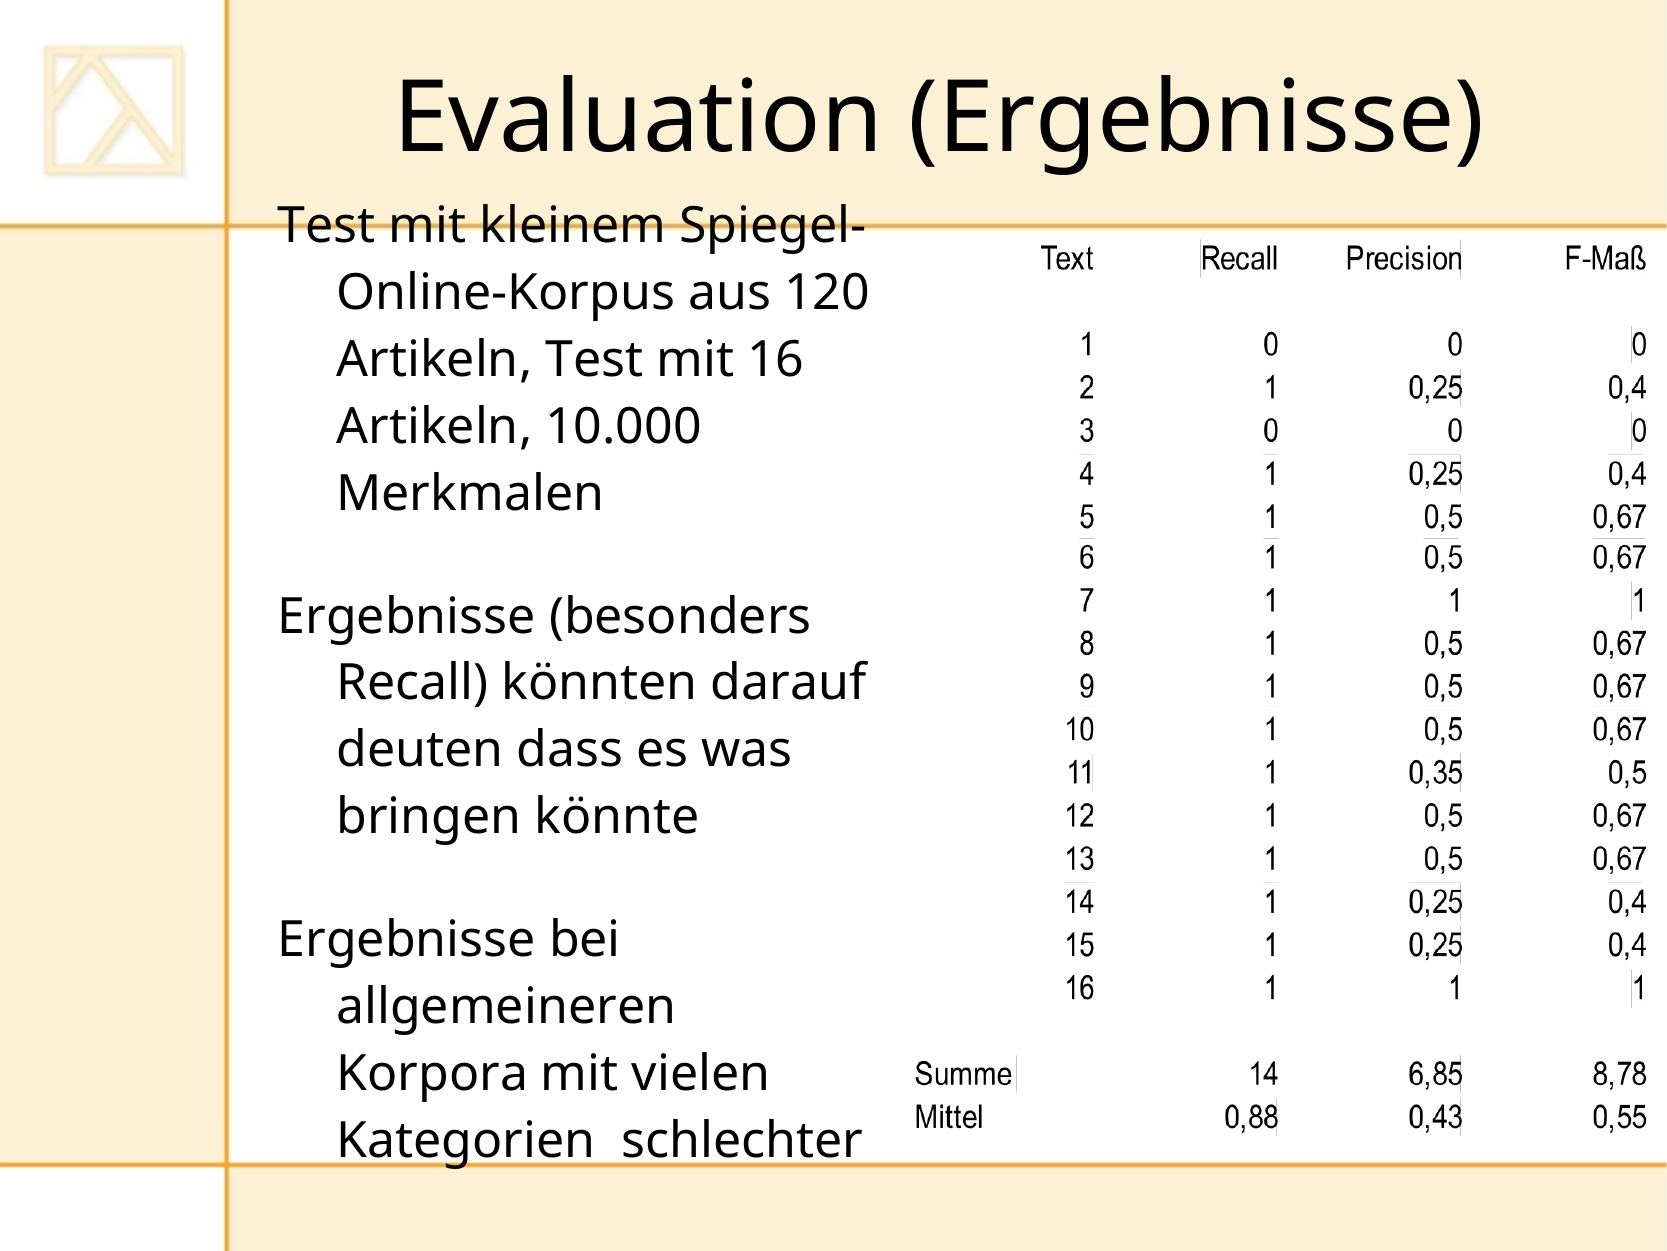

# Evaluation (Ergebnisse)
Test mit kleinem Spiegel-Online-Korpus aus 120 Artikeln, Test mit 16 Artikeln, 10.000 Merkmalen
Ergebnisse (besonders Recall) könnten darauf deuten dass es was bringen könnte
Ergebnisse bei allgemeineren Korpora mit vielen Kategorien schlechter